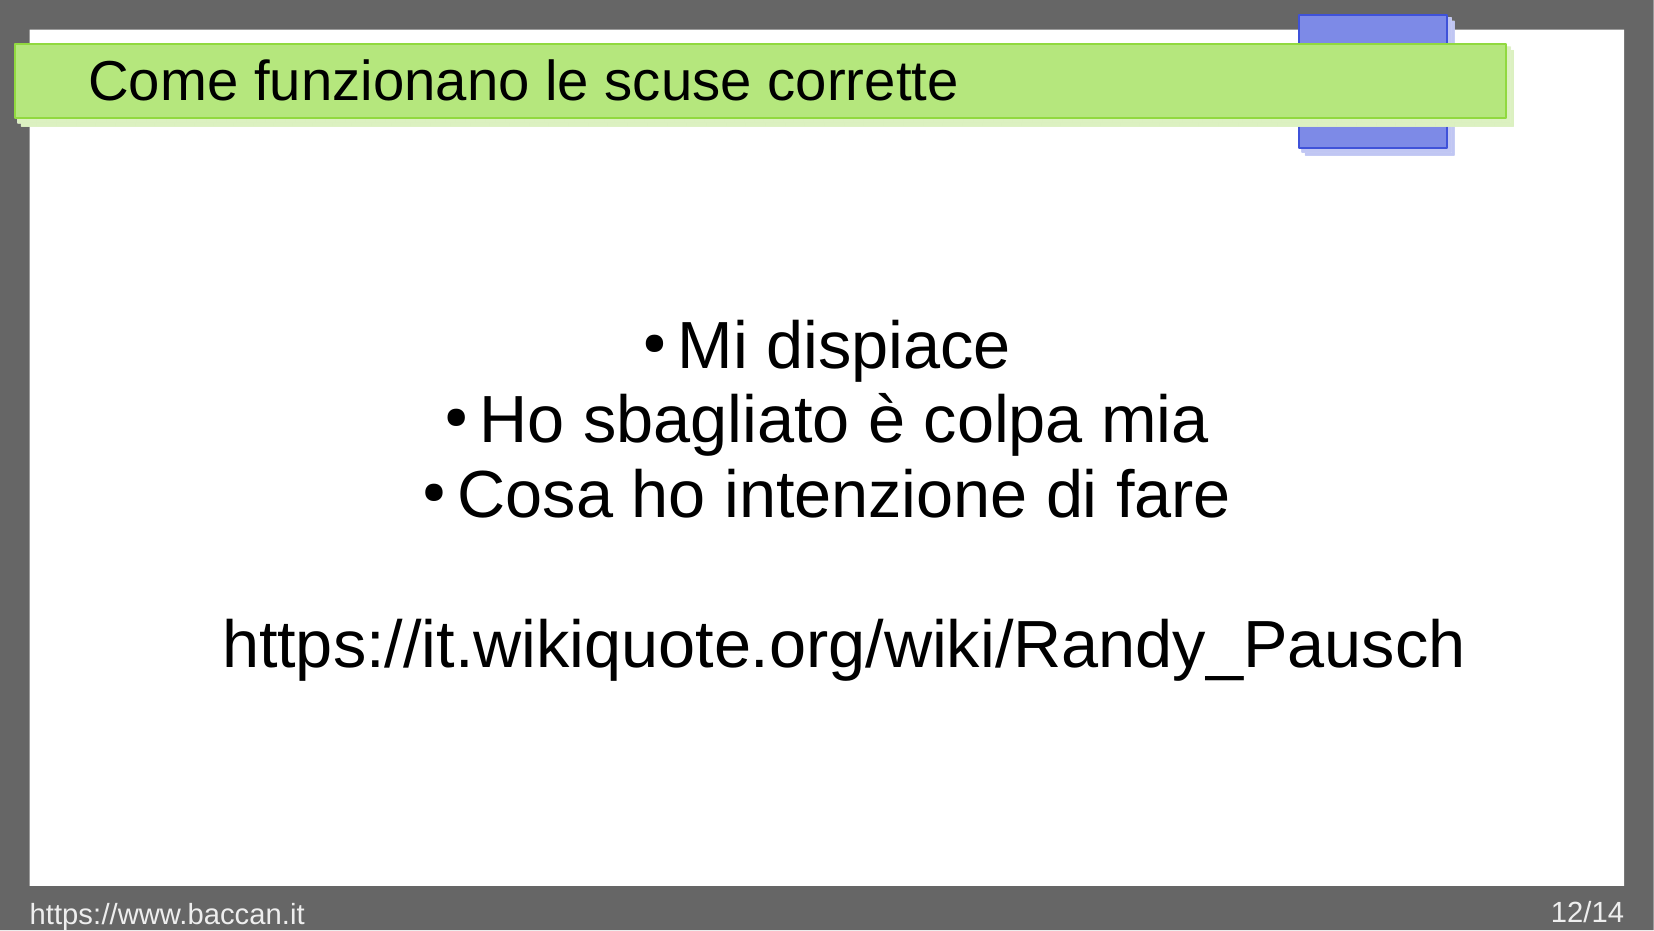

# Come funzionano le scuse corrette
Mi dispiace
Ho sbagliato è colpa mia
Cosa ho intenzione di fare
https://it.wikiquote.org/wiki/Randy_Pausch
12
https://www.baccan.it